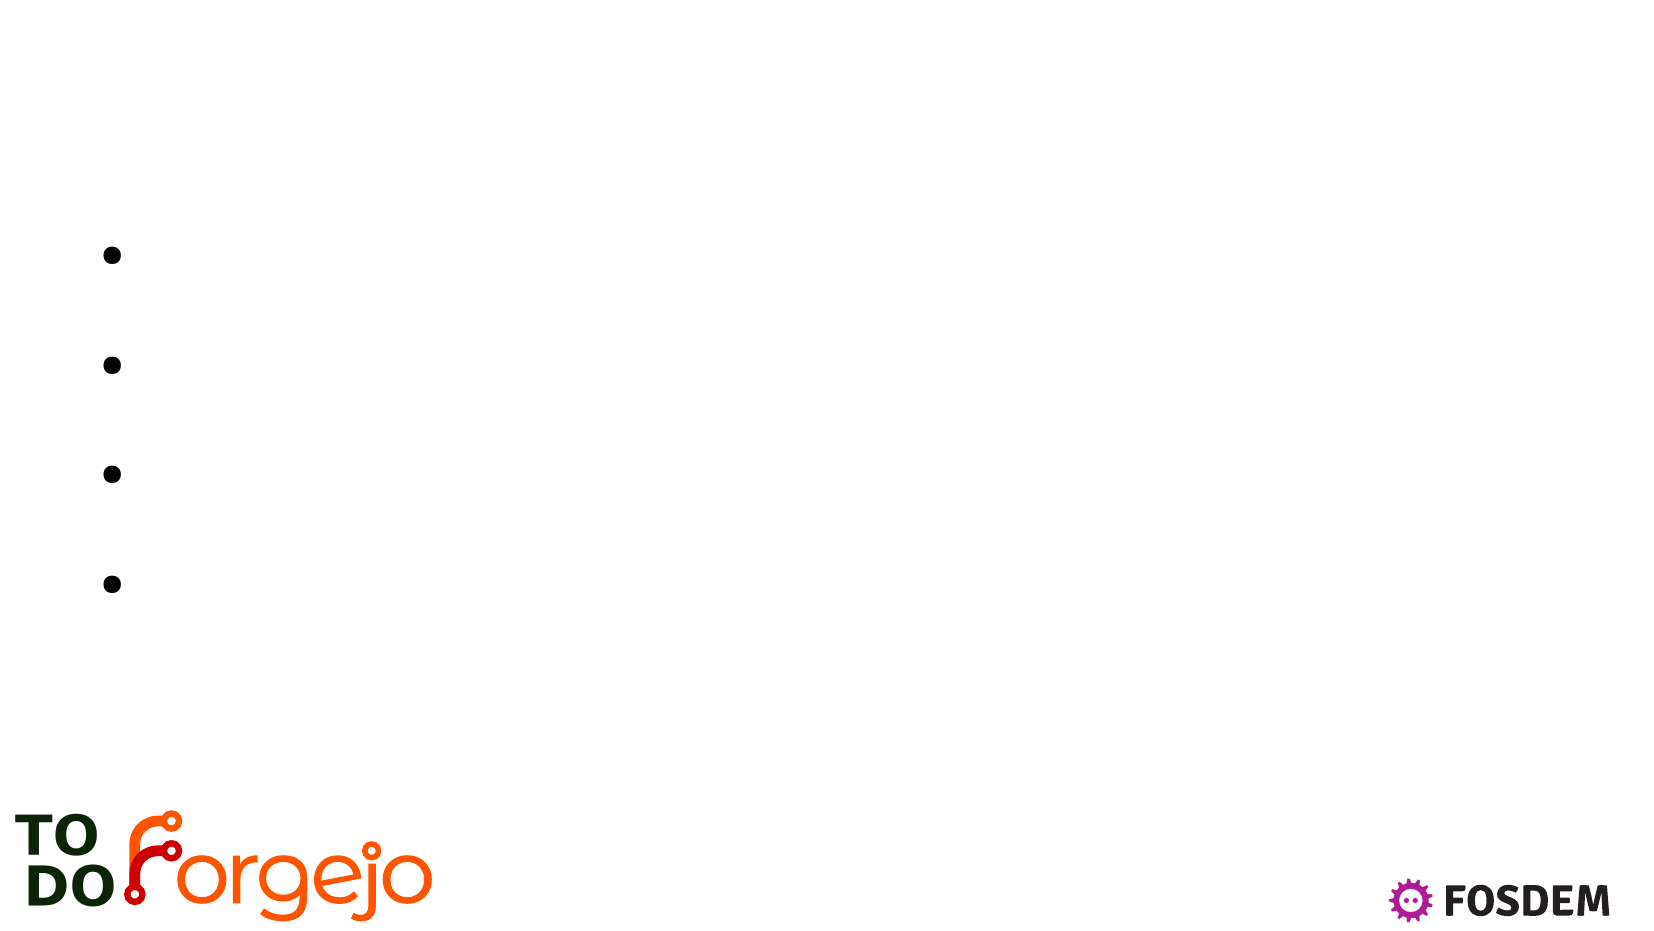

# What is Forgejo?
Code forge
Written in Go
Forked from Gitea
Easy to host